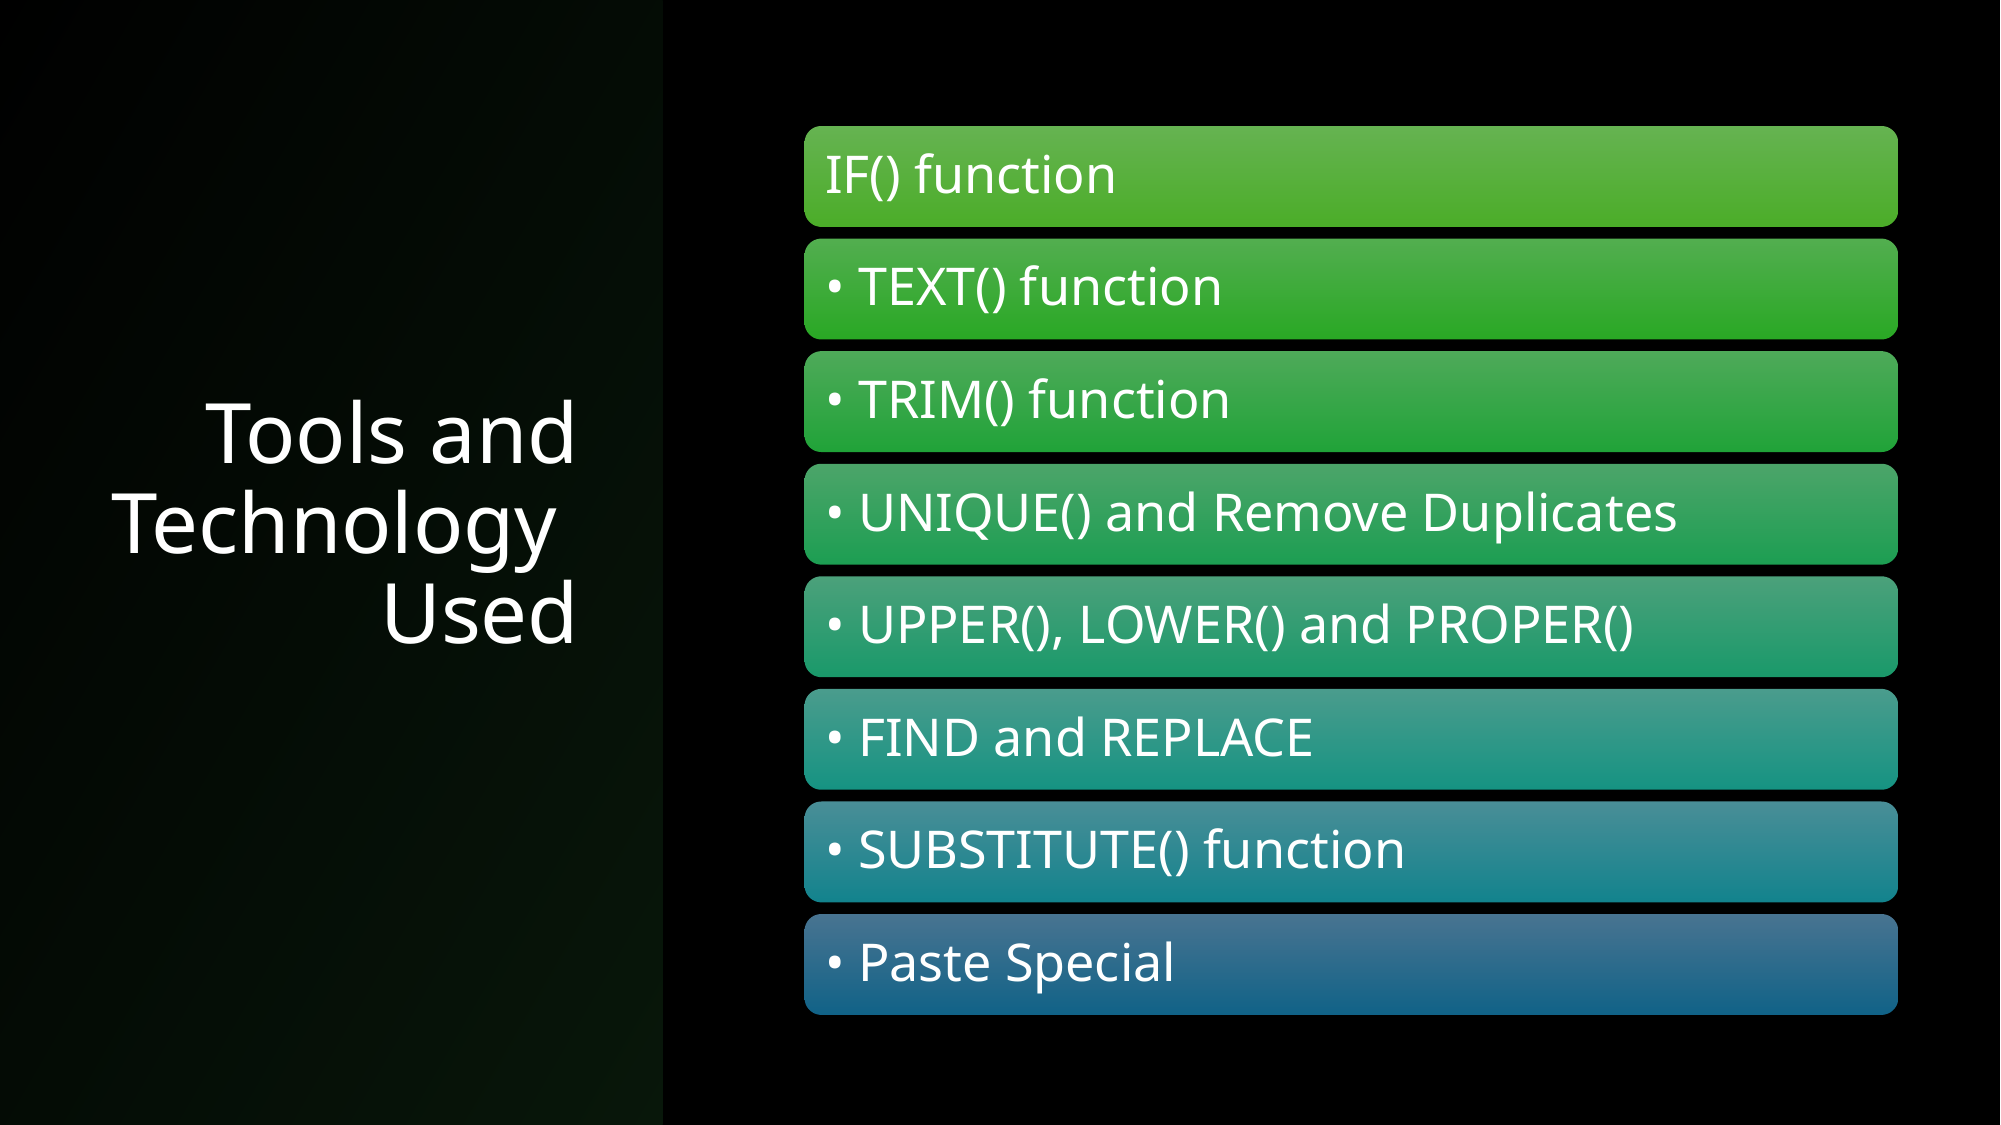

IF() function
• TEXT() function
• TRIM() function
• UNIQUE() and Remove Duplicates
• UPPER(), LOWER() and PROPER()
• FIND and REPLACE
• SUBSTITUTE() function
• Paste Special
# Tools and Technology Used